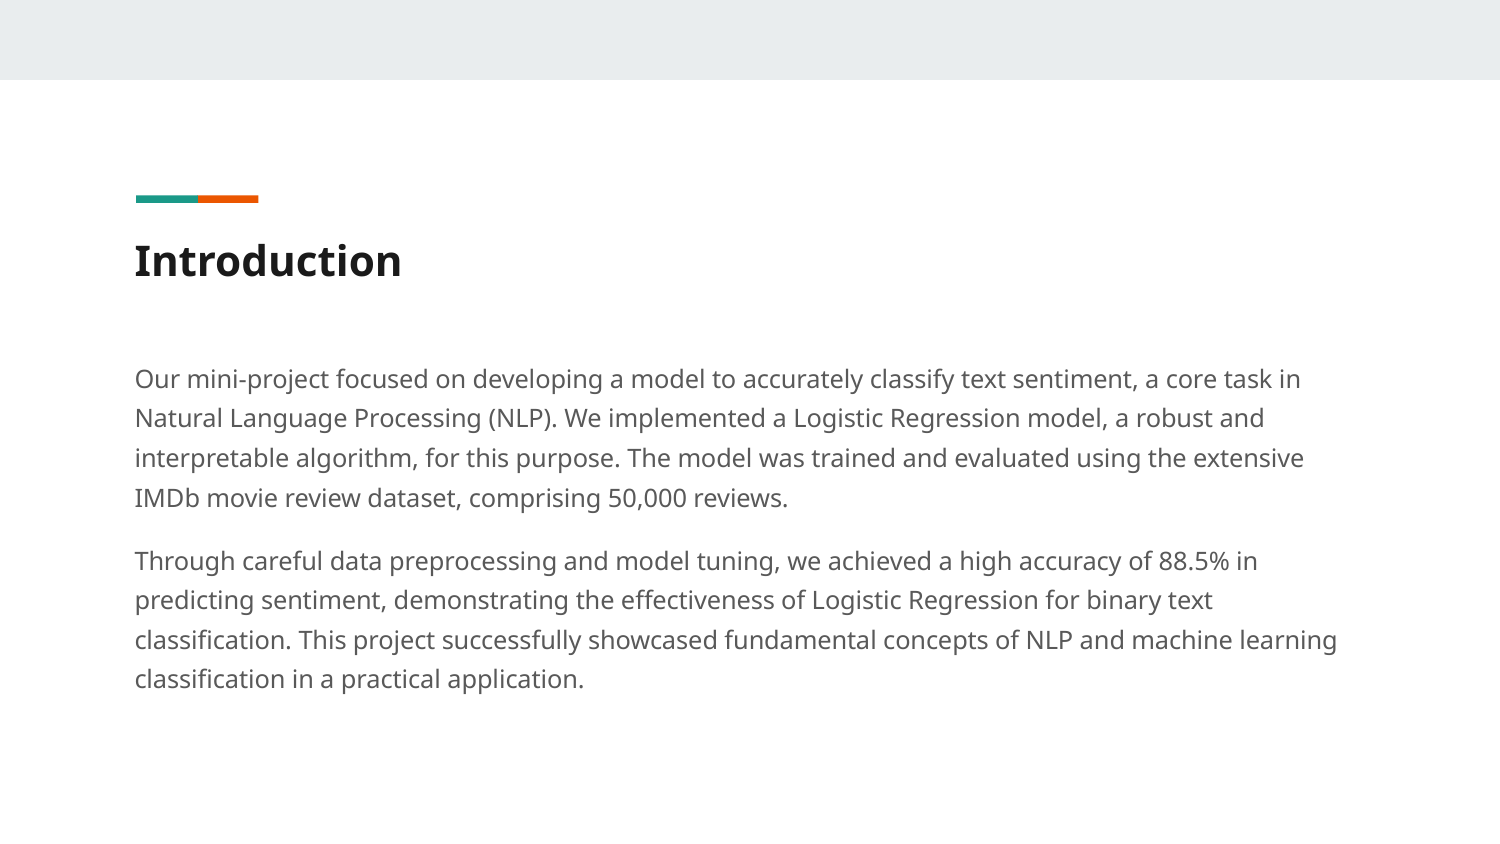

# Introduction
Our mini-project focused on developing a model to accurately classify text sentiment, a core task in Natural Language Processing (NLP). We implemented a Logistic Regression model, a robust and interpretable algorithm, for this purpose. The model was trained and evaluated using the extensive IMDb movie review dataset, comprising 50,000 reviews.
Through careful data preprocessing and model tuning, we achieved a high accuracy of 88.5% in predicting sentiment, demonstrating the effectiveness of Logistic Regression for binary text classification. This project successfully showcased fundamental concepts of NLP and machine learning classification in a practical application.